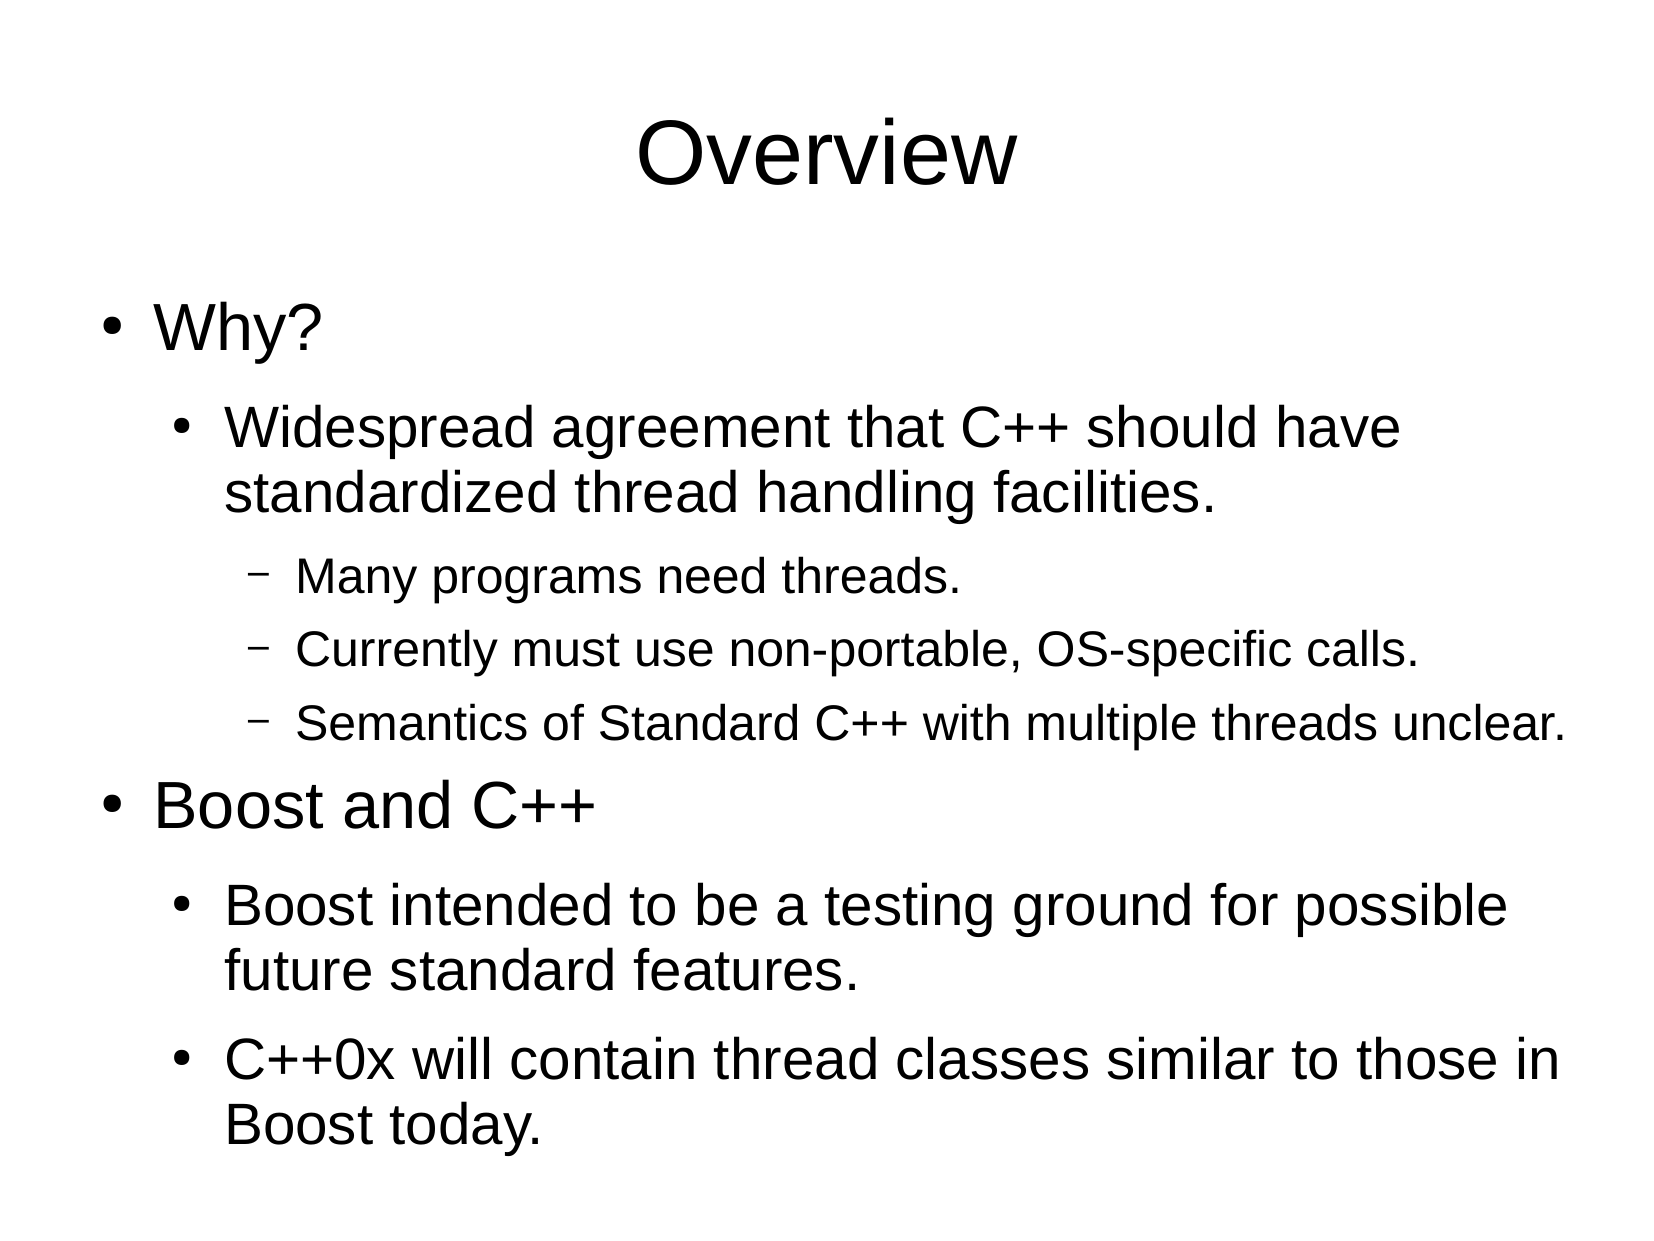

# Overview
Why?
Widespread agreement that C++ should have standardized thread handling facilities.
Many programs need threads.
Currently must use non-portable, OS-specific calls.
Semantics of Standard C++ with multiple threads unclear.
Boost and C++
Boost intended to be a testing ground for possible future standard features.
C++0x will contain thread classes similar to those in Boost today.